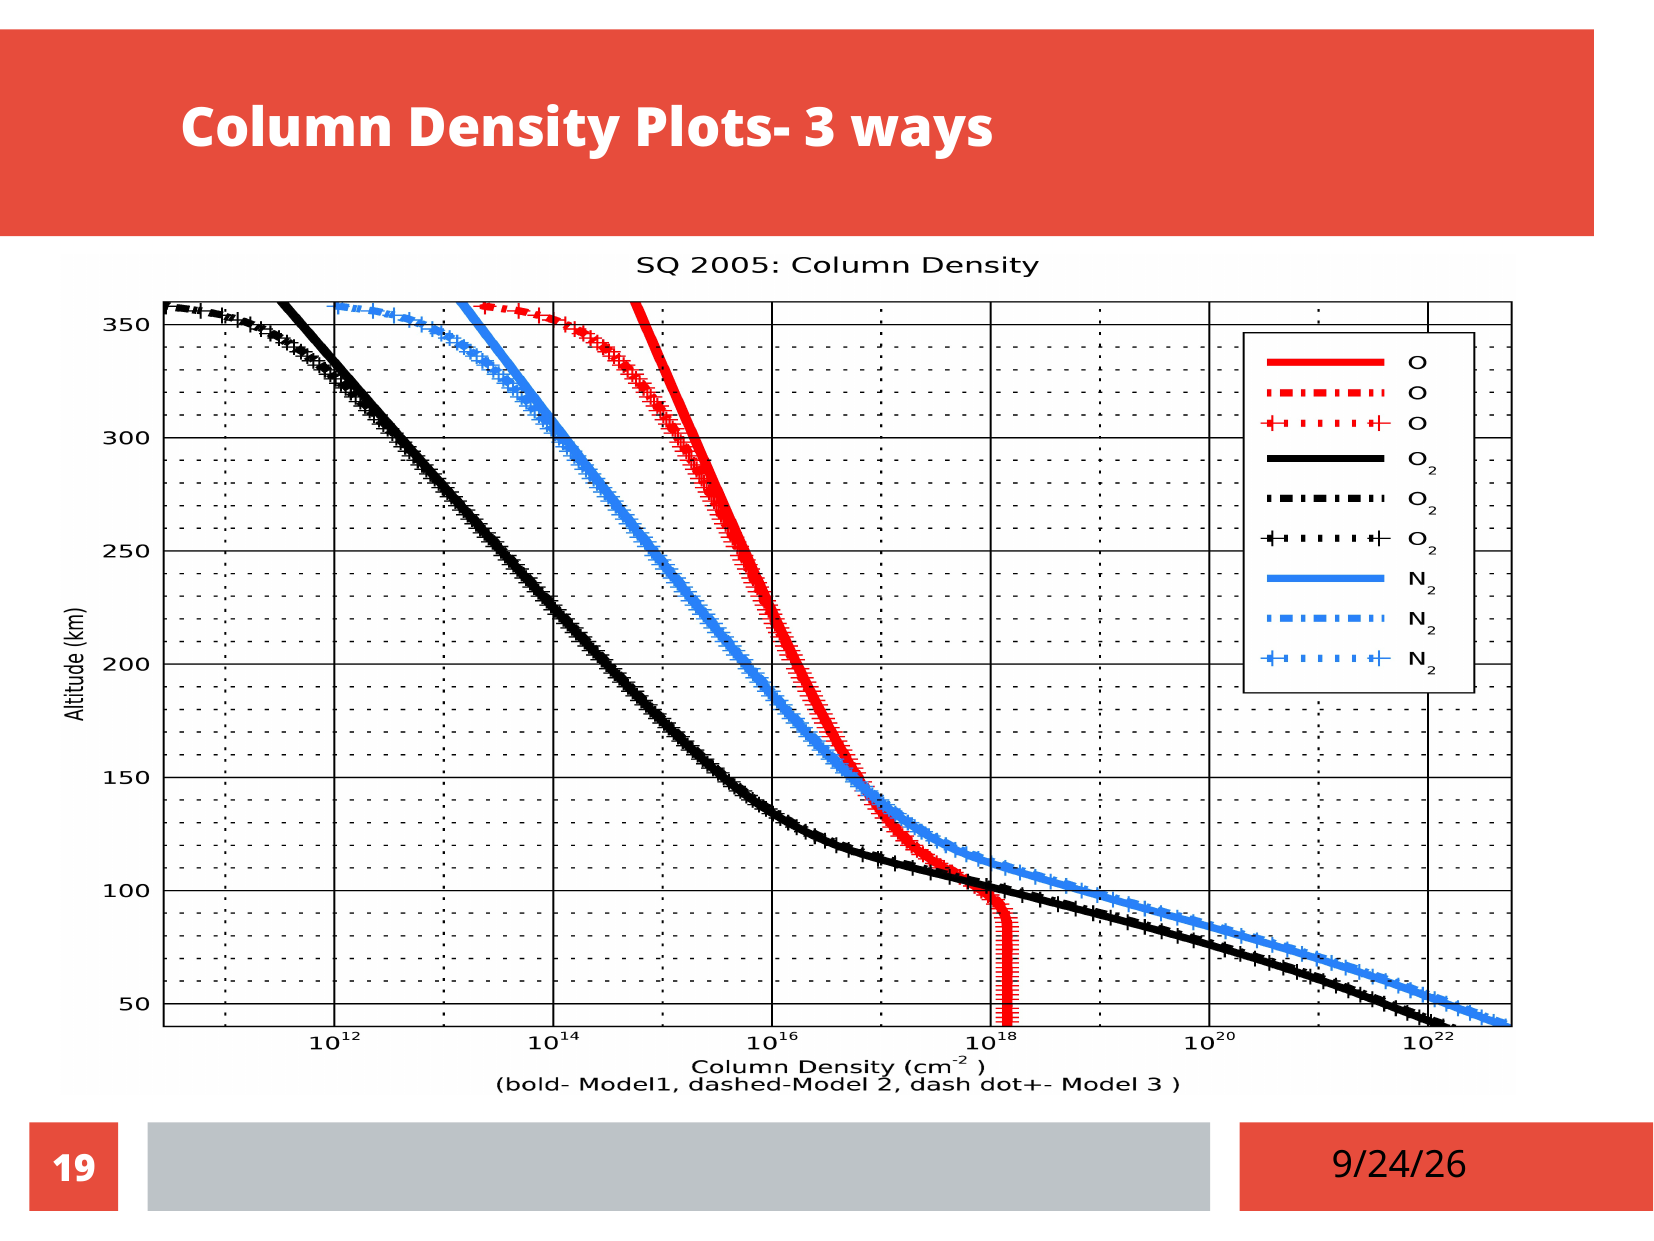

# Column Density Plots- 3 ways
19